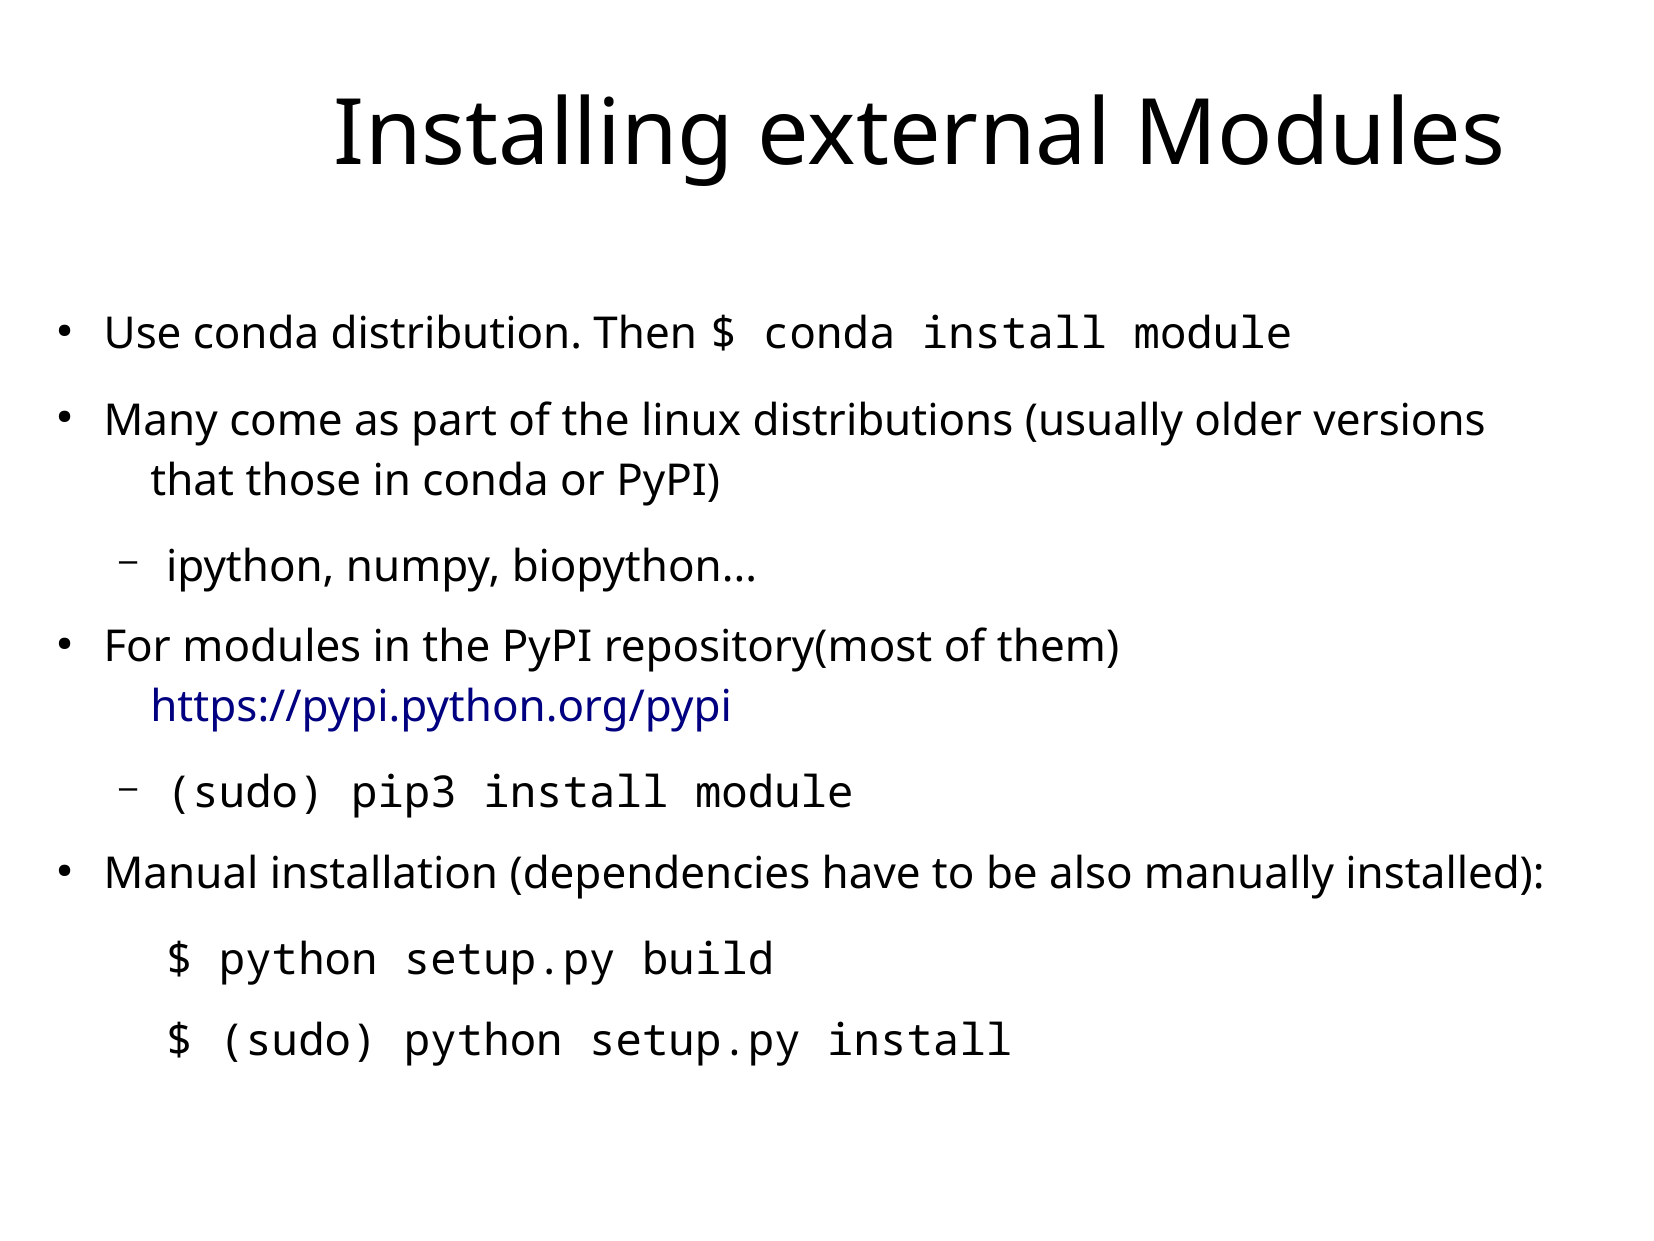

# Installing external Modules
Use conda distribution. Then $ conda install module
Many come as part of the linux distributions (usually older versions that those in conda or PyPI)
ipython, numpy, biopython...
For modules in the PyPI repository(most of them) https://pypi.python.org/pypi
(sudo) pip3 install module
Manual installation (dependencies have to be also manually installed):
$ python setup.py build
$ (sudo) python setup.py install